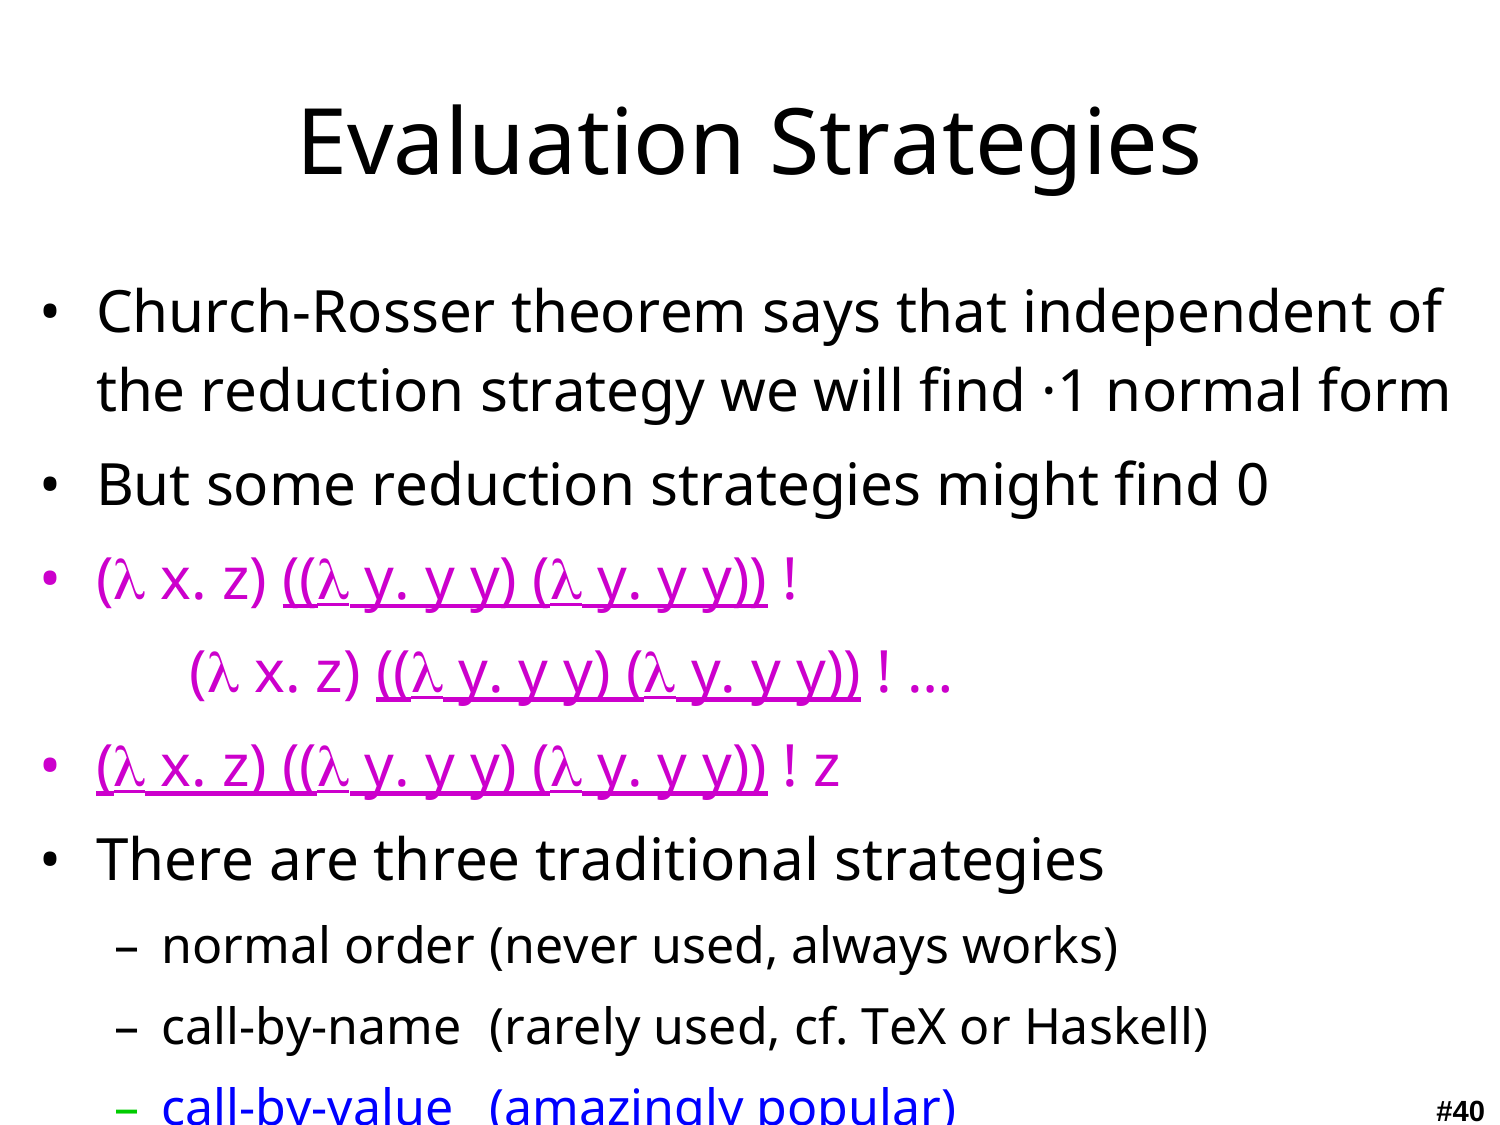

# Evaluation Strategies
Church-Rosser theorem says that independent of the reduction strategy we will find ·1 normal form
But some reduction strategies might find 0
( x. z) (( y. y y) ( y. y y)) !
		( x. z) (( y. y y) ( y. y y)) ! …
( x. z) (( y. y y) ( y. y y)) ! z
There are three traditional strategies
normal order	(never used, always works)
call-by-name	(rarely used, cf. TeX or Haskell)
call-by-value	(amazingly popular)
40